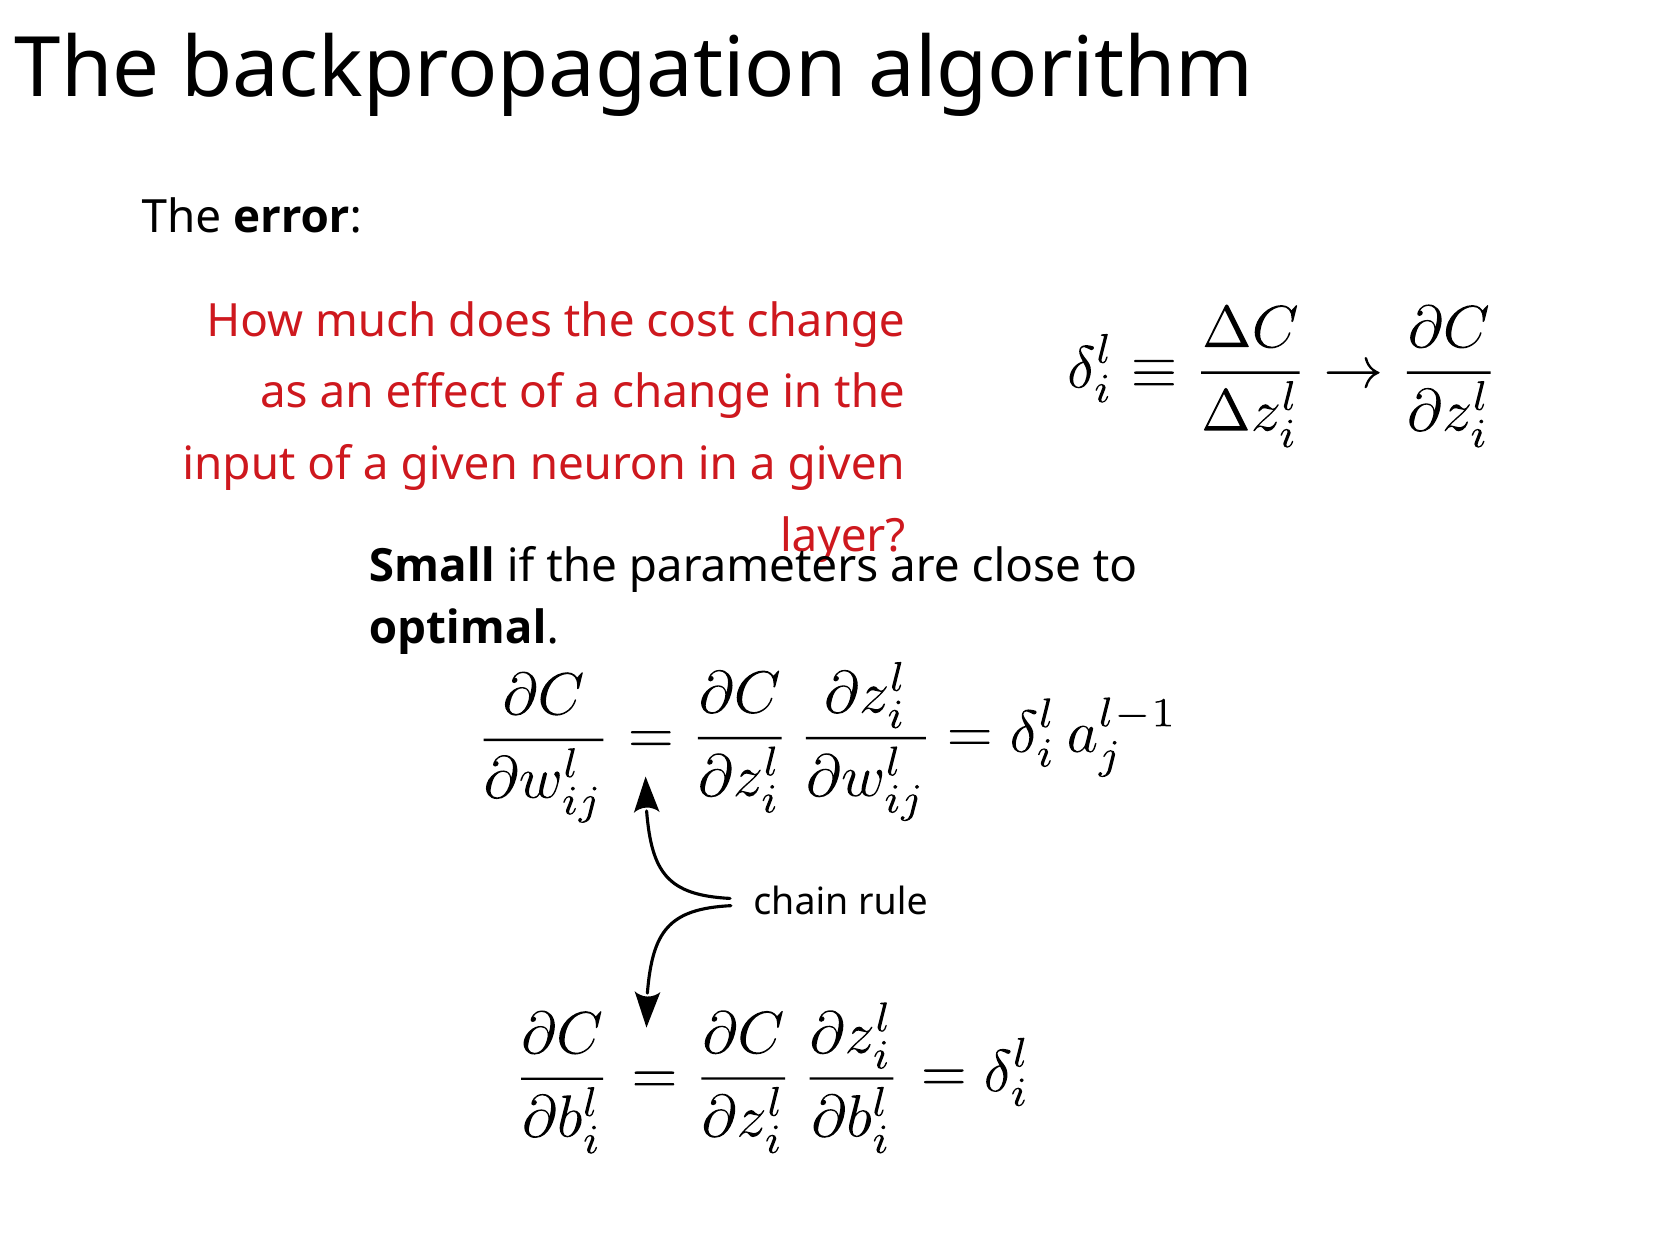

The backpropagation algorithm
The error:
How much does the cost change as an effect of a change in the input of a given neuron in a given layer?
Small if the parameters are close to optimal.
chain rule